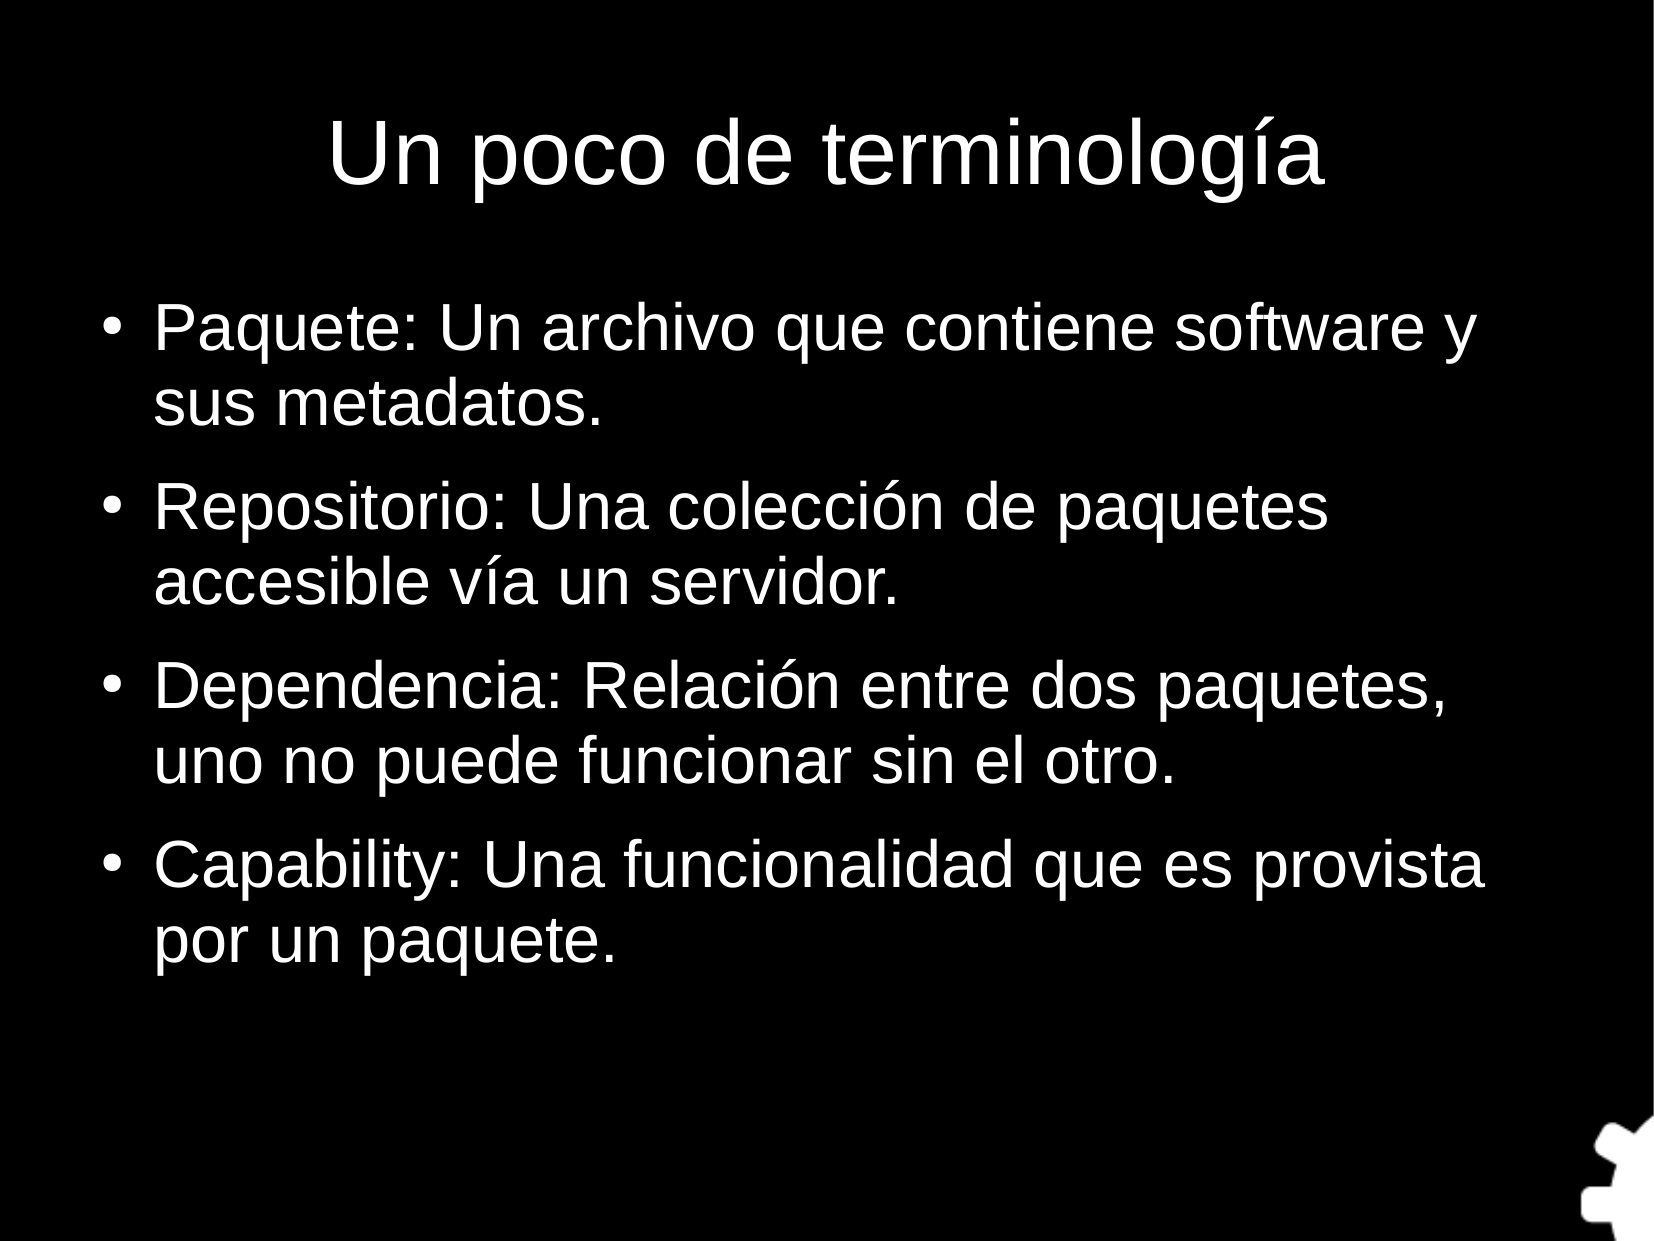

# Un poco de terminología
Paquete: Un archivo que contiene software y sus metadatos.
Repositorio: Una colección de paquetes accesible vía un servidor.
Dependencia: Relación entre dos paquetes, uno no puede funcionar sin el otro.
Capability: Una funcionalidad que es provista por un paquete.